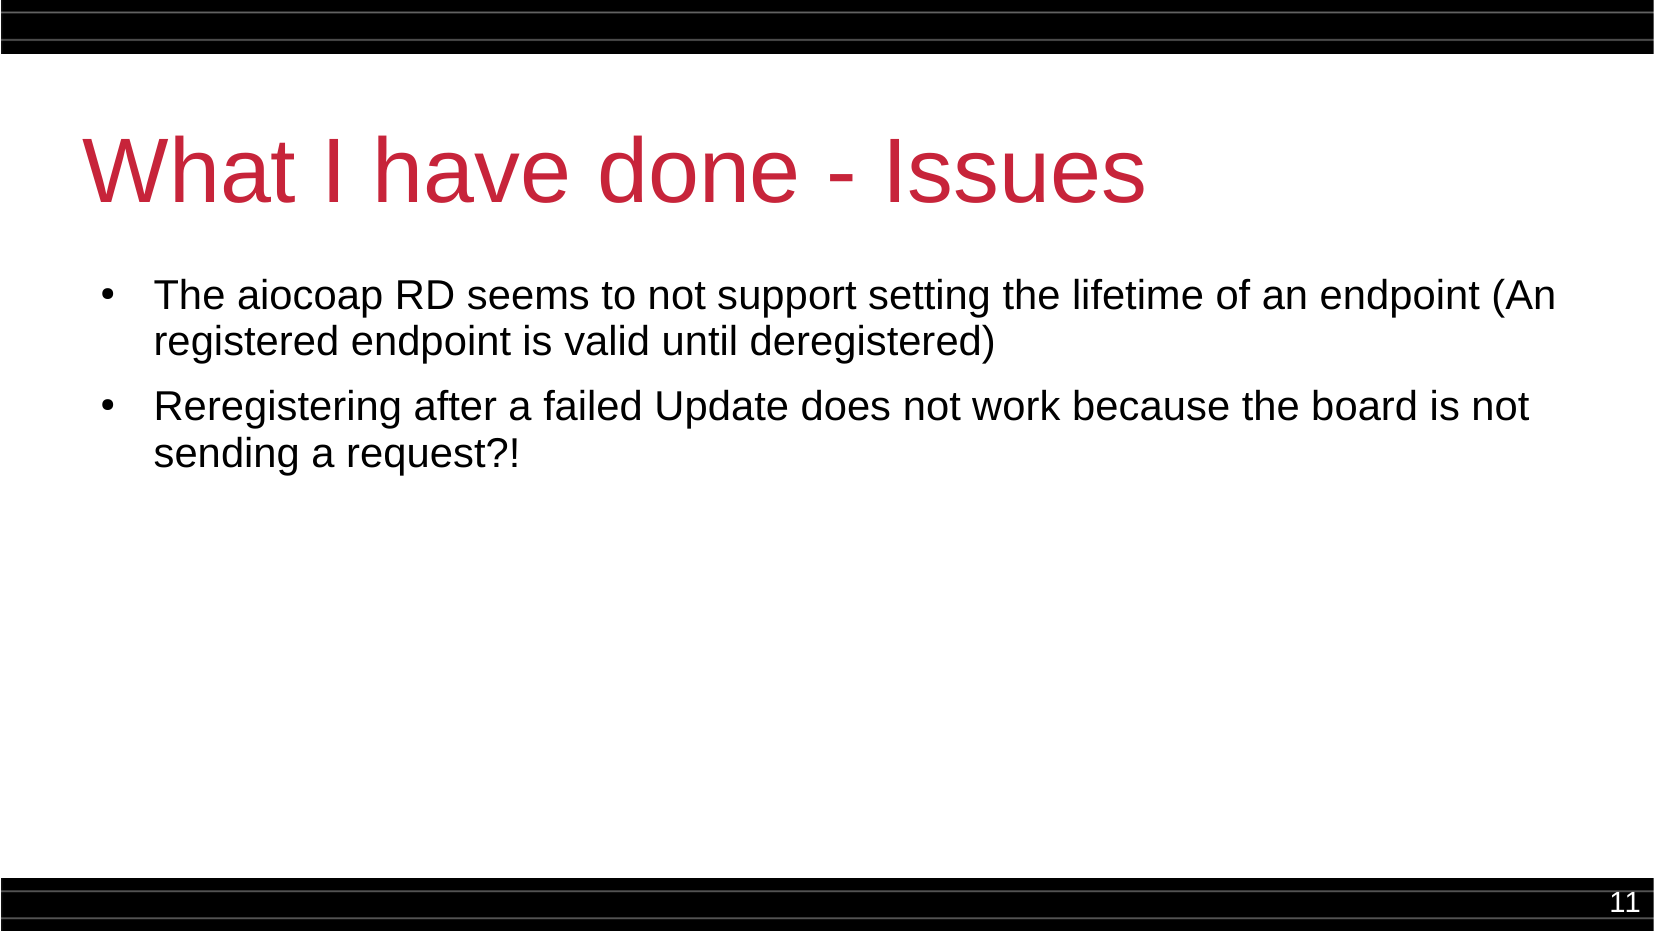

# What I have done - Issues
The aiocoap RD seems to not support setting the lifetime of an endpoint (An registered endpoint is valid until deregistered)
Reregistering after a failed Update does not work because the board is not sending a request?!